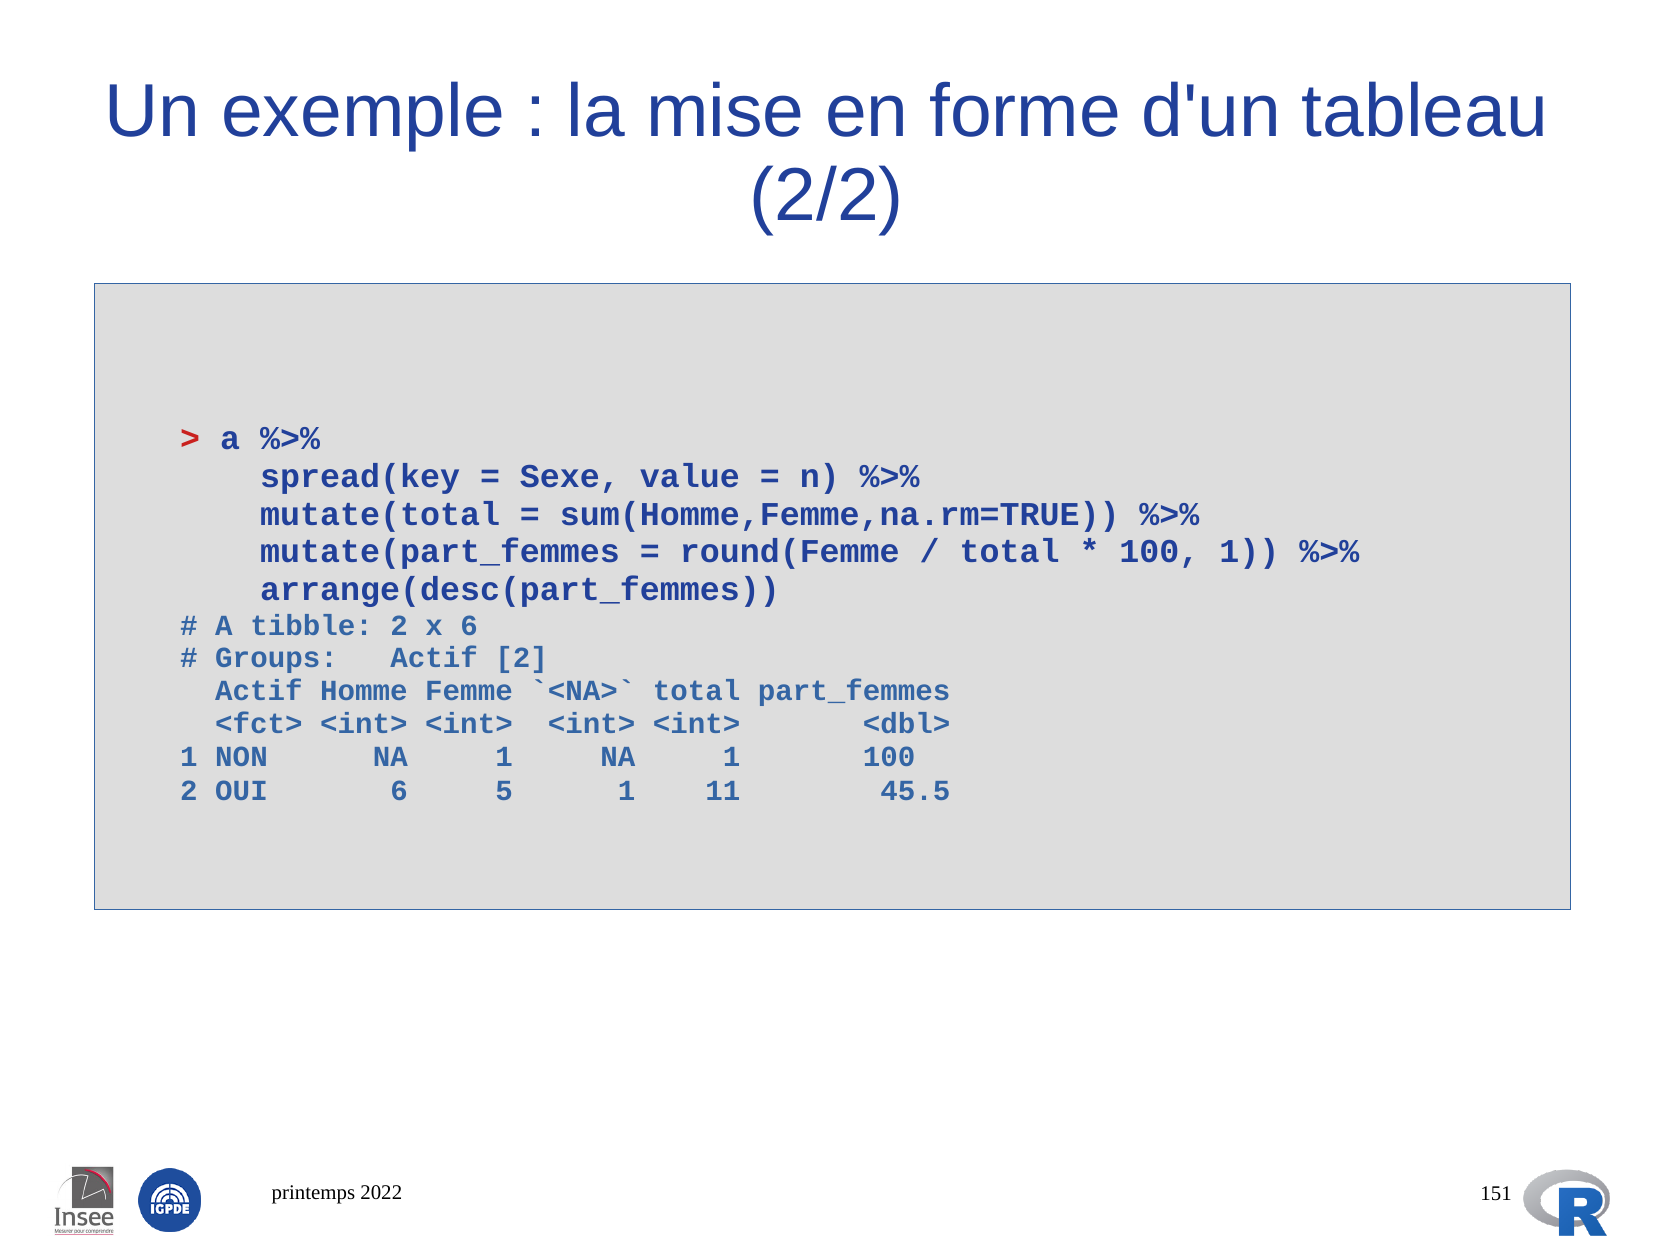

# Un exemple : la mise en forme d'un tableau (2/2)
> a %>%
 spread(key = Sexe, value = n) %>%
 mutate(total = sum(Homme,Femme,na.rm=TRUE)) %>%
 mutate(part_femmes = round(Femme / total * 100, 1)) %>%
 arrange(desc(part_femmes))
# A tibble: 2 x 6
# Groups: Actif [2]
 Actif Homme Femme `<NA>` total part_femmes
 <fct> <int> <int> <int> <int> <dbl>
1 NON NA 1 NA 1 100
2 OUI 6 5 1 11 45.5
printemps 2022
151